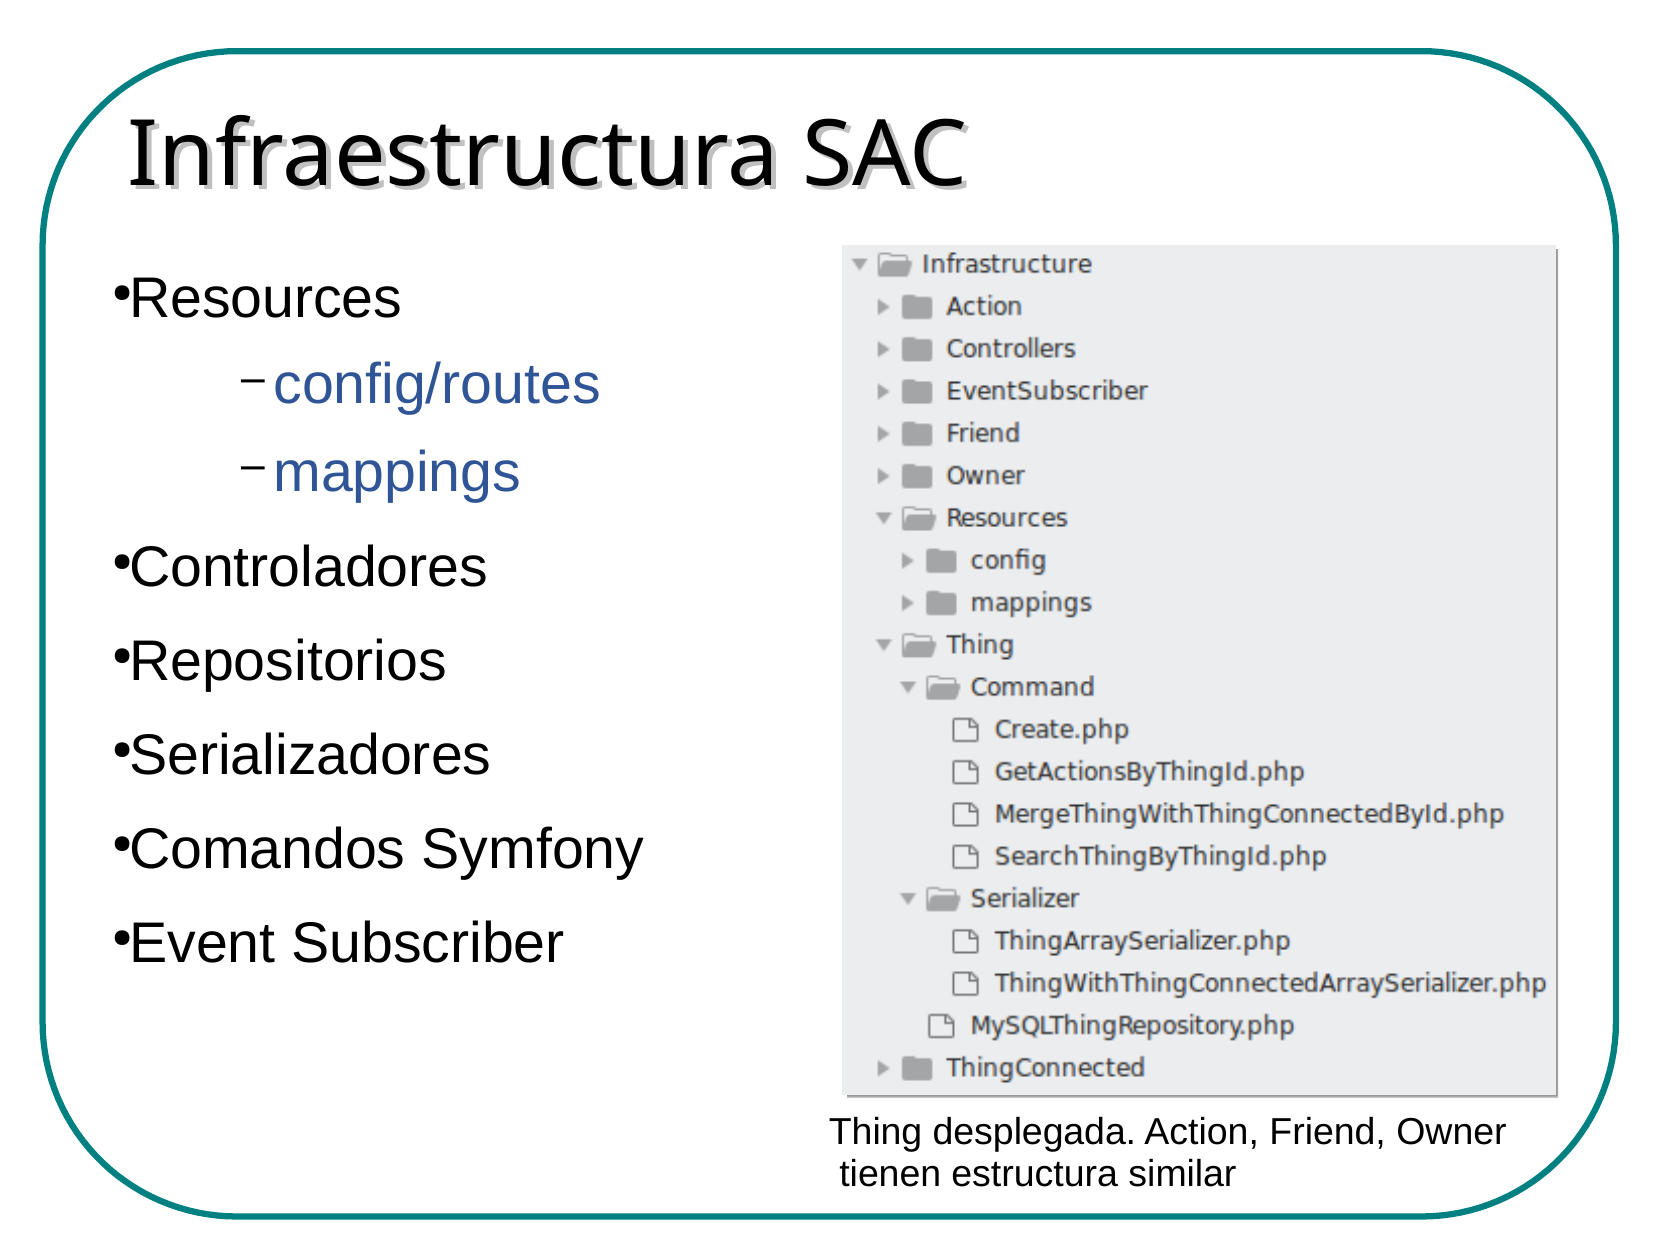

# Infraestructura SAC
Resources
config/routes
mappings
Controladores
Repositorios
Serializadores
Comandos Symfony
Event Subscriber
Thing desplegada. Action, Friend, Owner
 tienen estructura similar